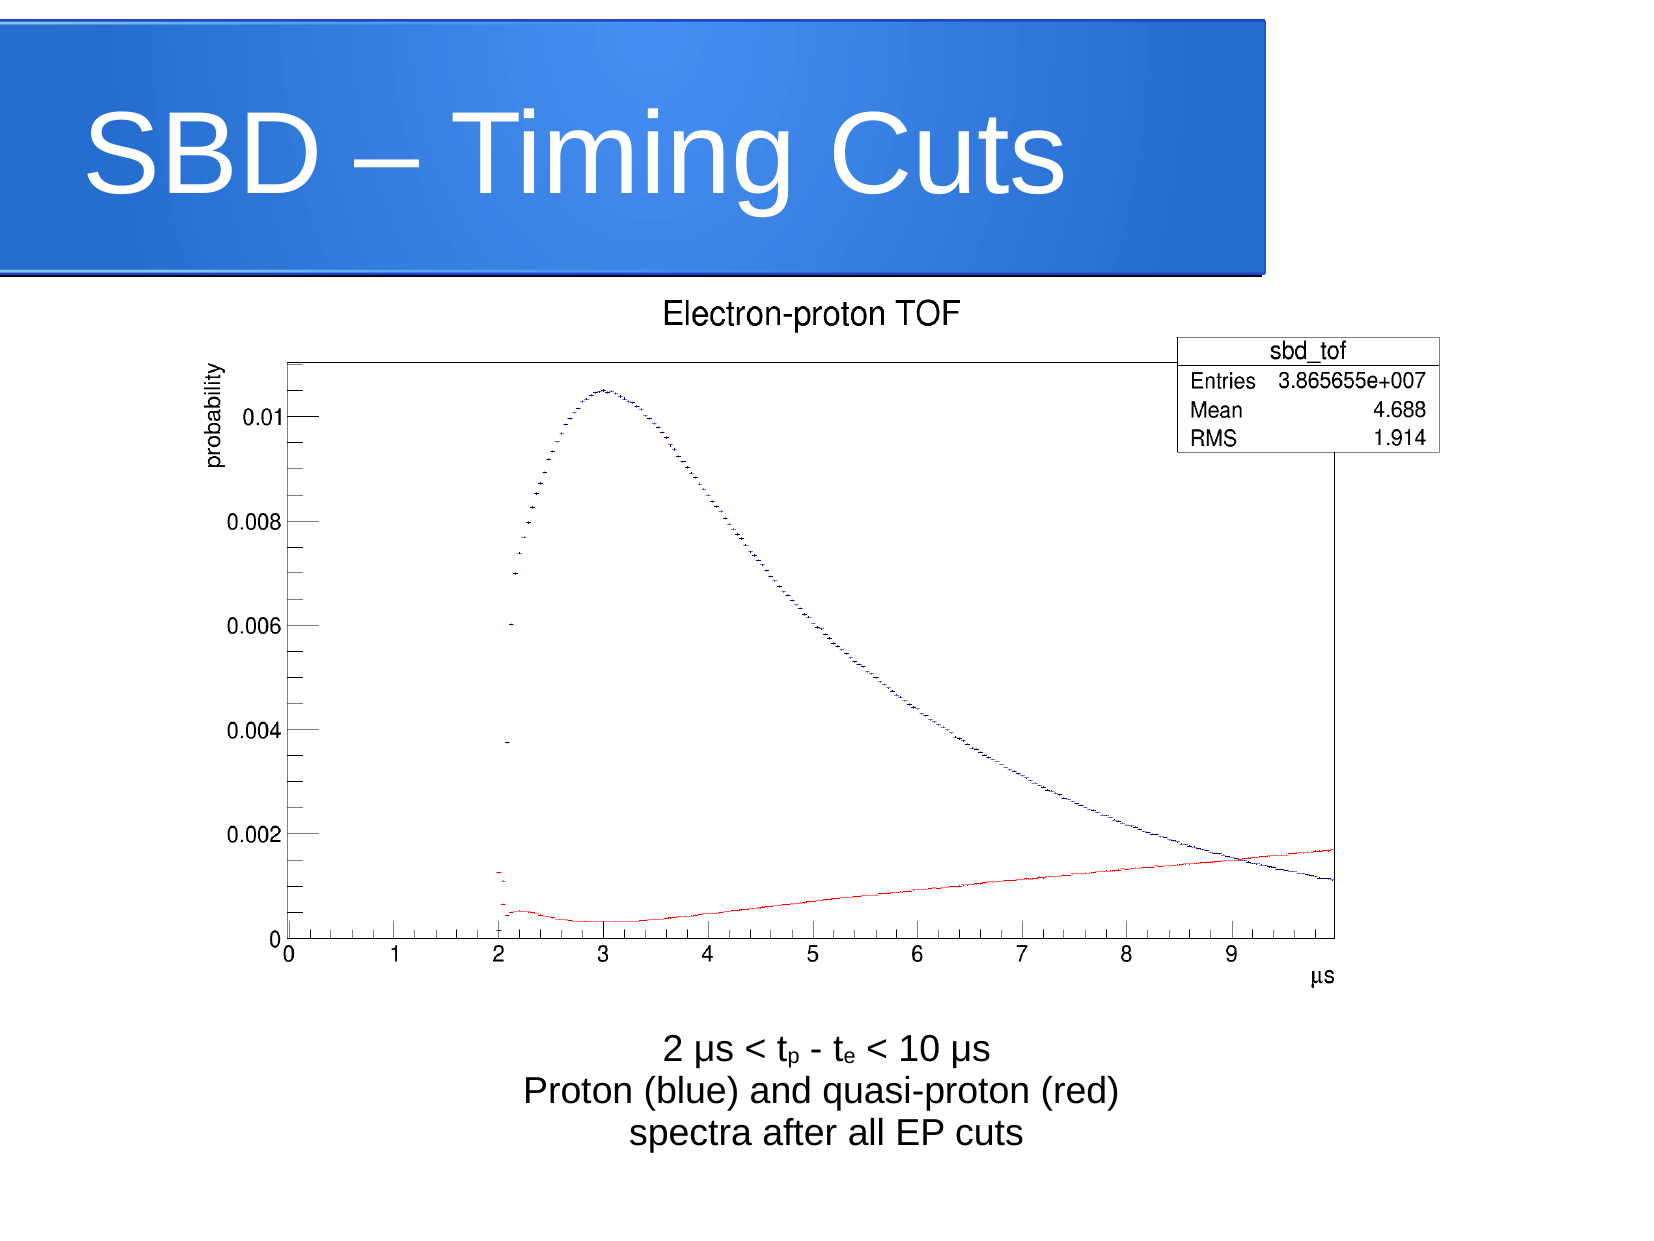

# SBD – Timing Cuts
2 μs < tp - te < 10 μs
Proton (blue) and quasi-proton (red)
spectra after all EP cuts